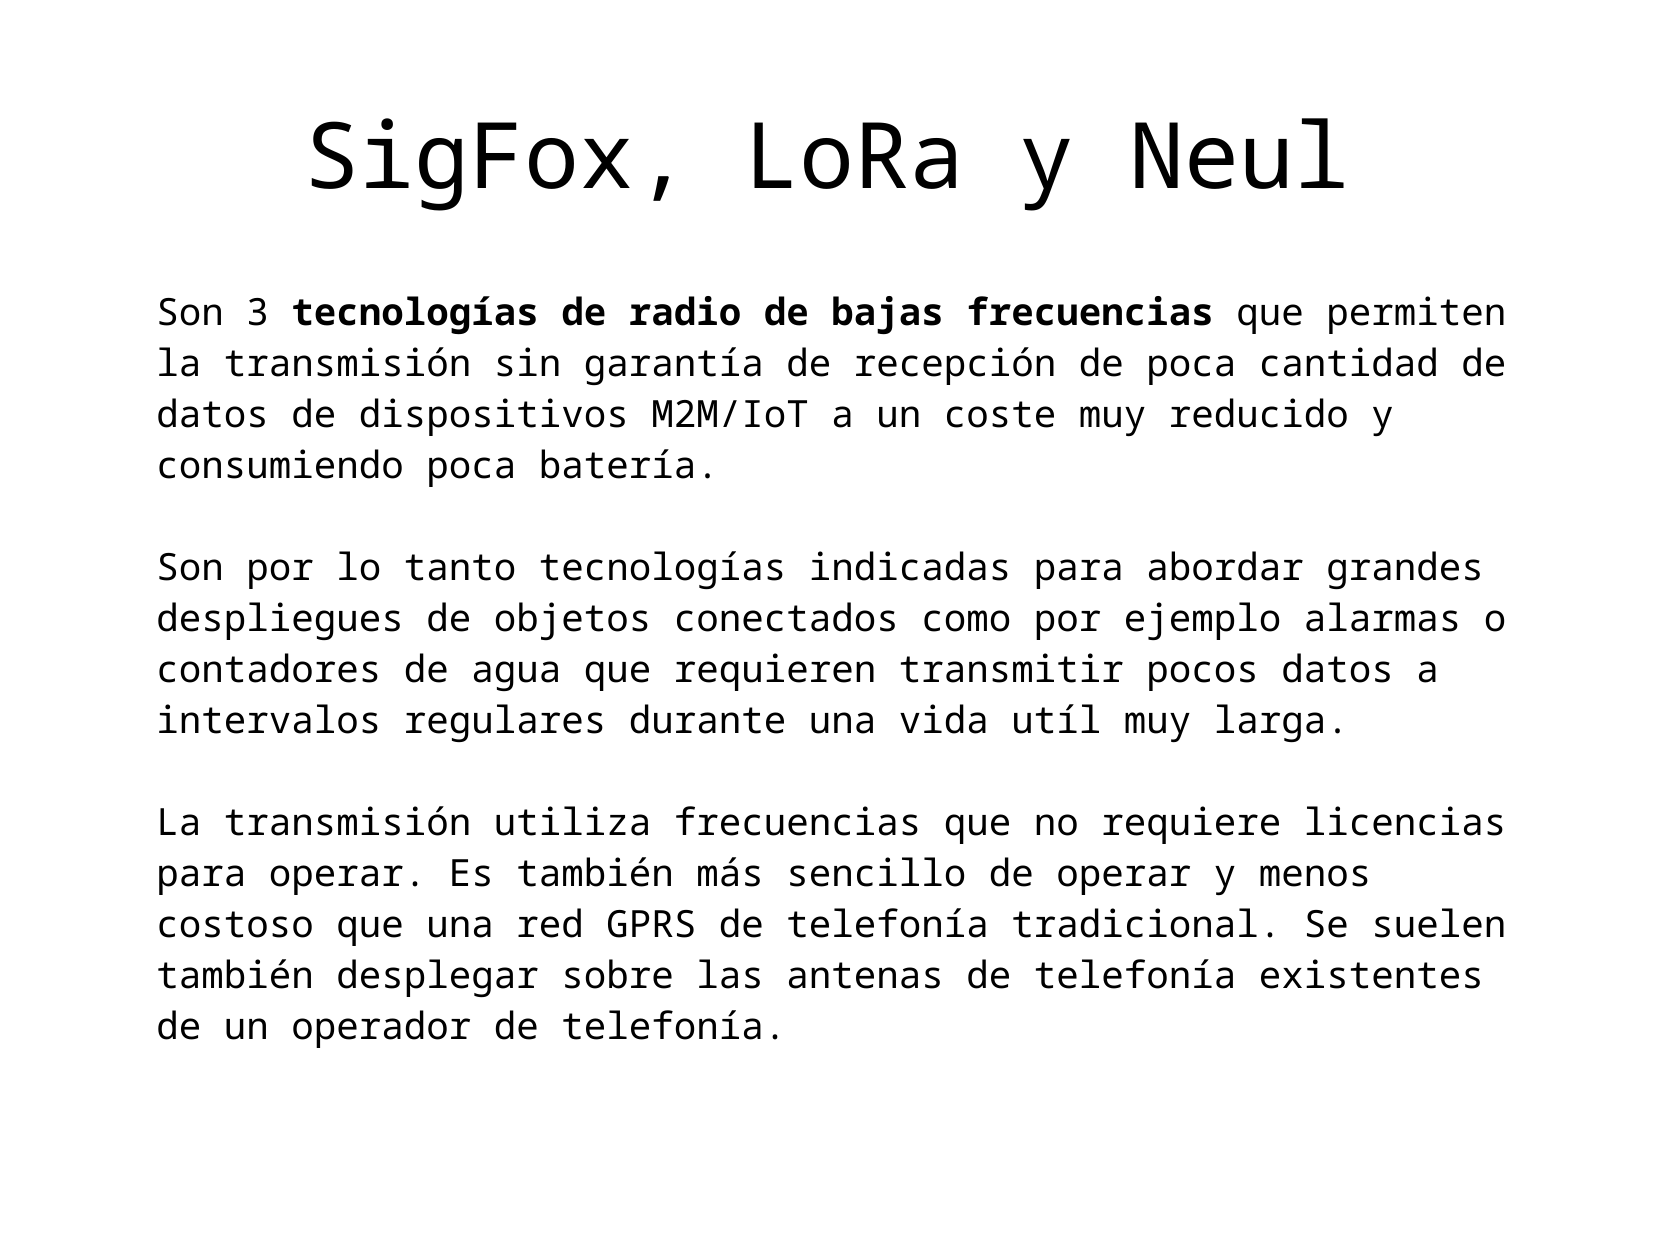

# SigFox, LoRa y Neul
Son 3 tecnologías de radio de bajas frecuencias que permiten la transmisión sin garantía de recepción de poca cantidad de datos de dispositivos M2M/IoT a un coste muy reducido y consumiendo poca batería.
Son por lo tanto tecnologías indicadas para abordar grandes despliegues de objetos conectados como por ejemplo alarmas o contadores de agua que requieren transmitir pocos datos a intervalos regulares durante una vida utíl muy larga.
La transmisión utiliza frecuencias que no requiere licencias para operar. Es también más sencillo de operar y menos costoso que una red GPRS de telefonía tradicional. Se suelen también desplegar sobre las antenas de telefonía existentes de un operador de telefonía.